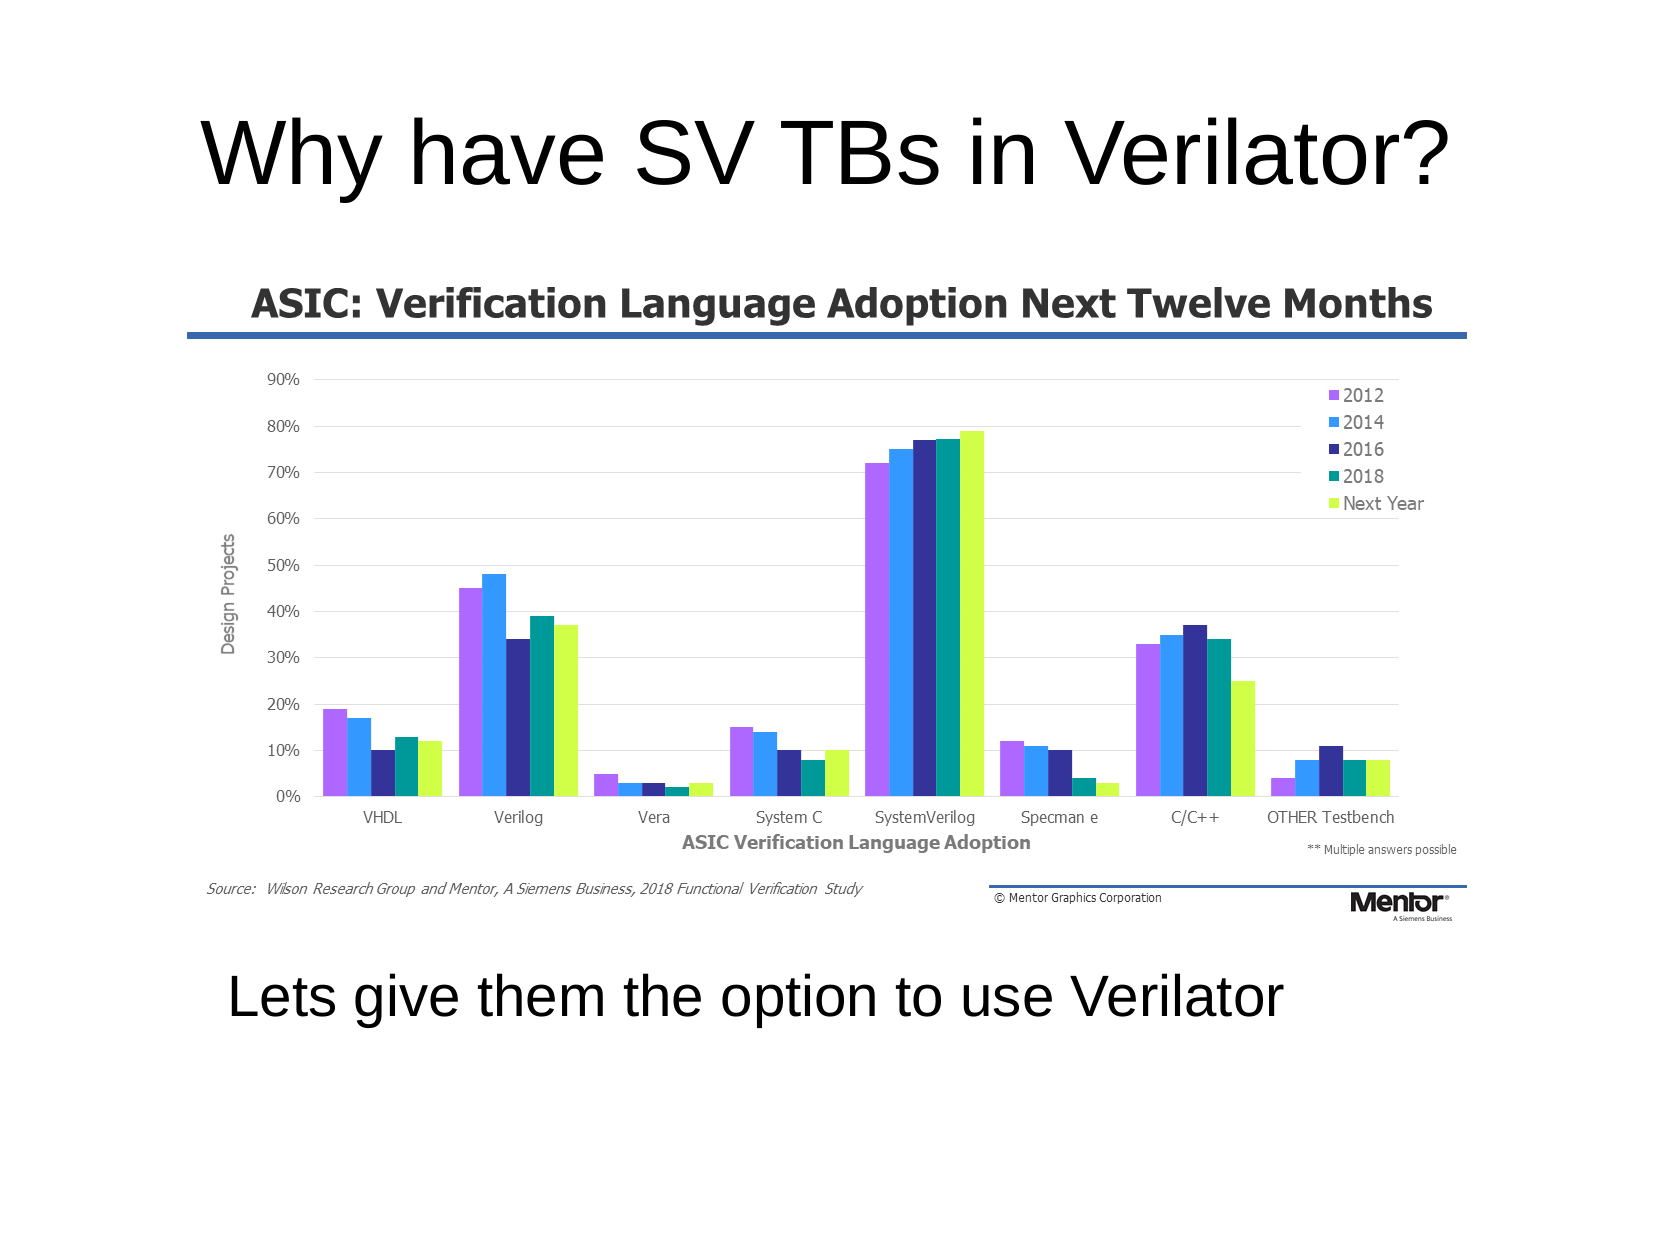

# Why have SV TBs in Verilator?
Lets give them the option to use Verilator